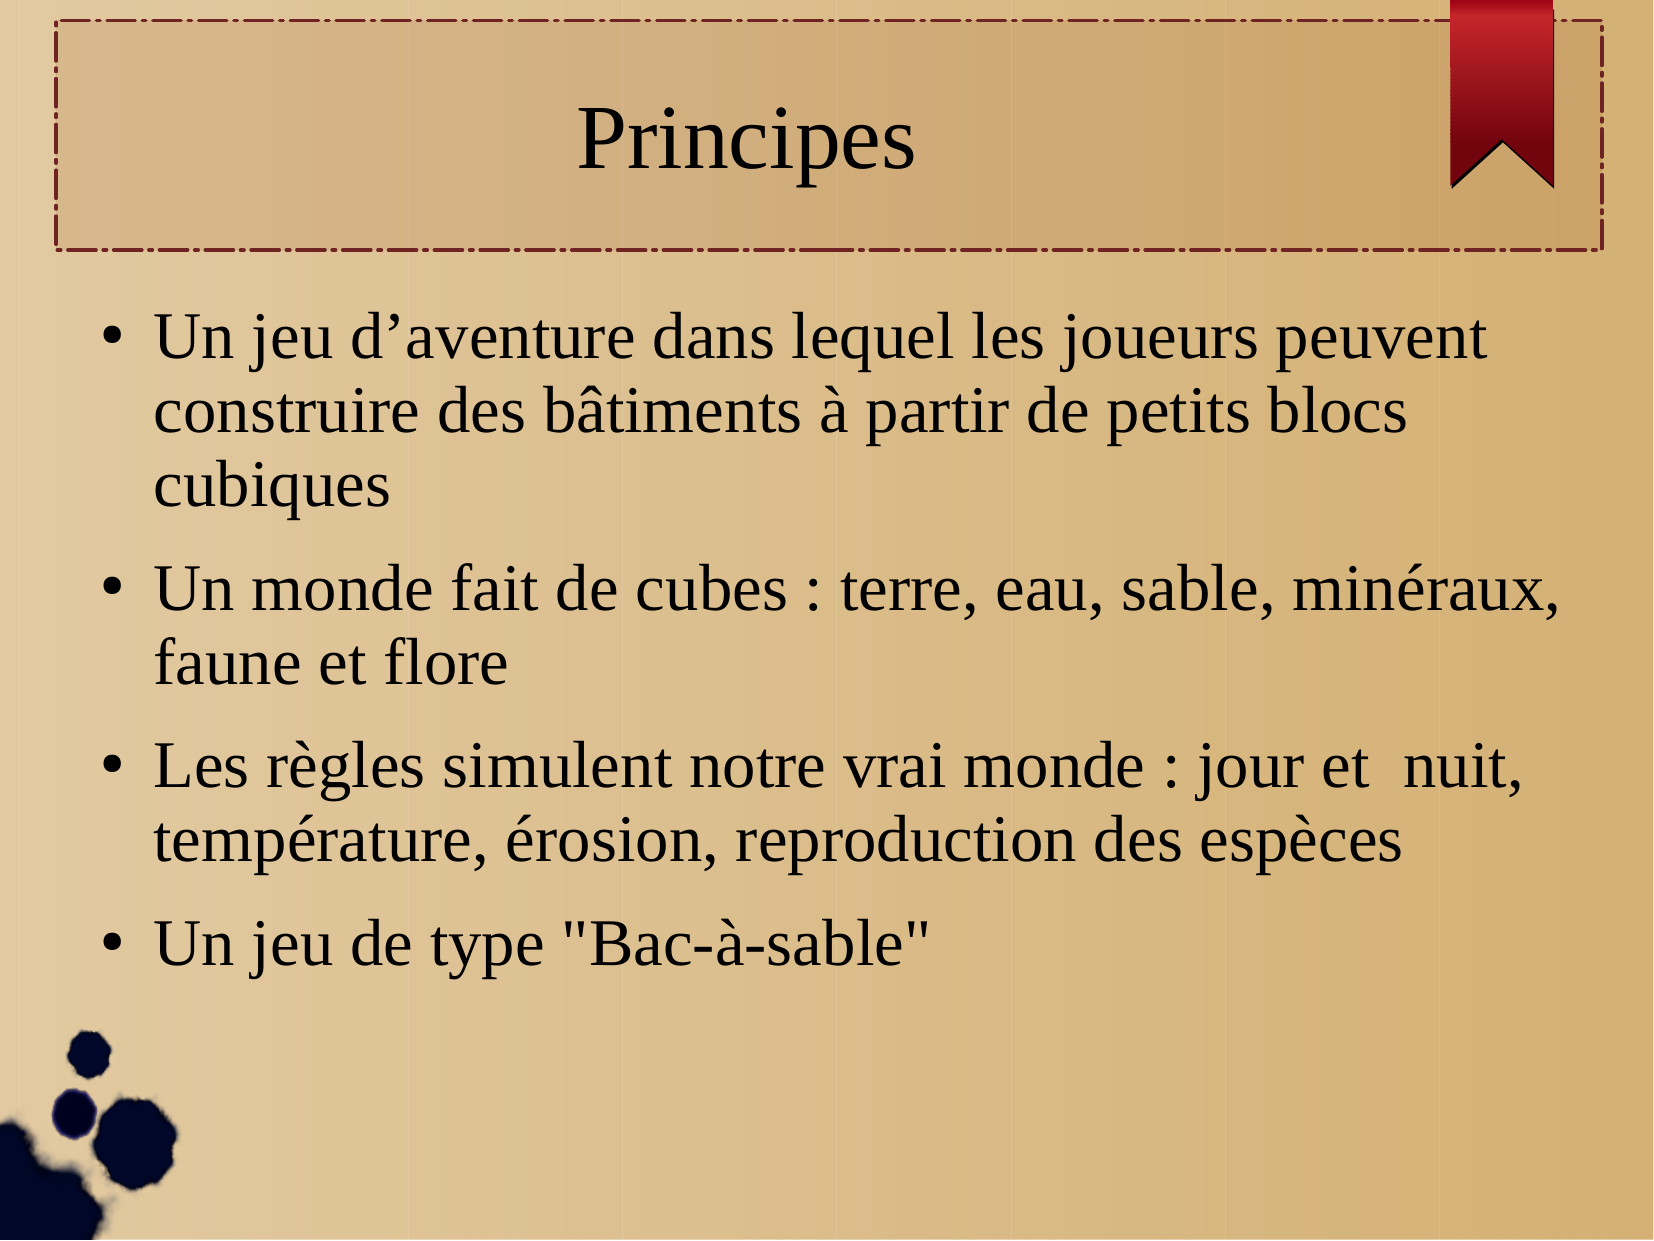

# Principes
Un jeu d’aventure dans lequel les joueurs peuvent construire des bâtiments à partir de petits blocs cubiques
Un monde fait de cubes : terre, eau, sable, minéraux, faune et flore
Les règles simulent notre vrai monde : jour et nuit, température, érosion, reproduction des espèces
Un jeu de type "Bac-à-sable"